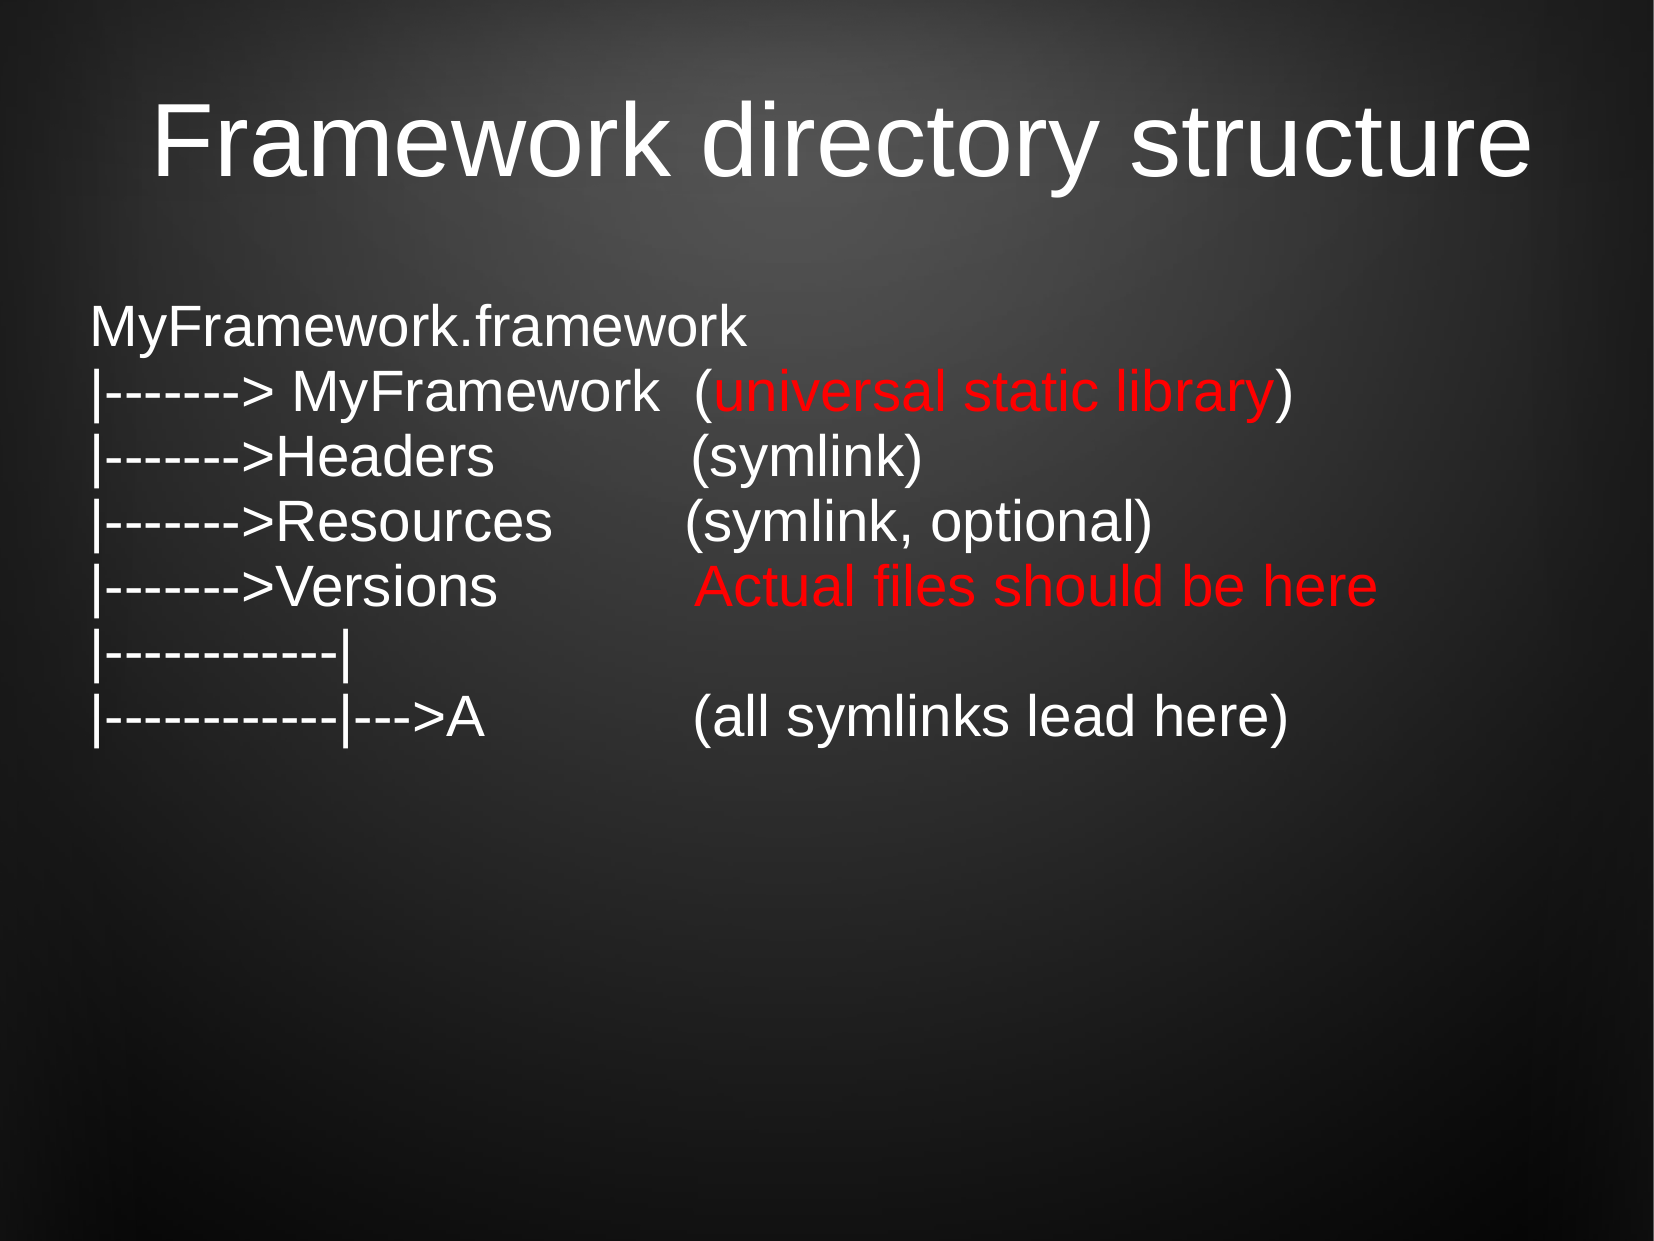

Framework directory structure
MyFramework.framework
|-------> MyFramework (universal static library)
|------->Headers (symlink)
|------->Resources (symlink, optional)
|------->Versions Actual files should be here
|------------|
|------------|--->A (all symlinks lead here)